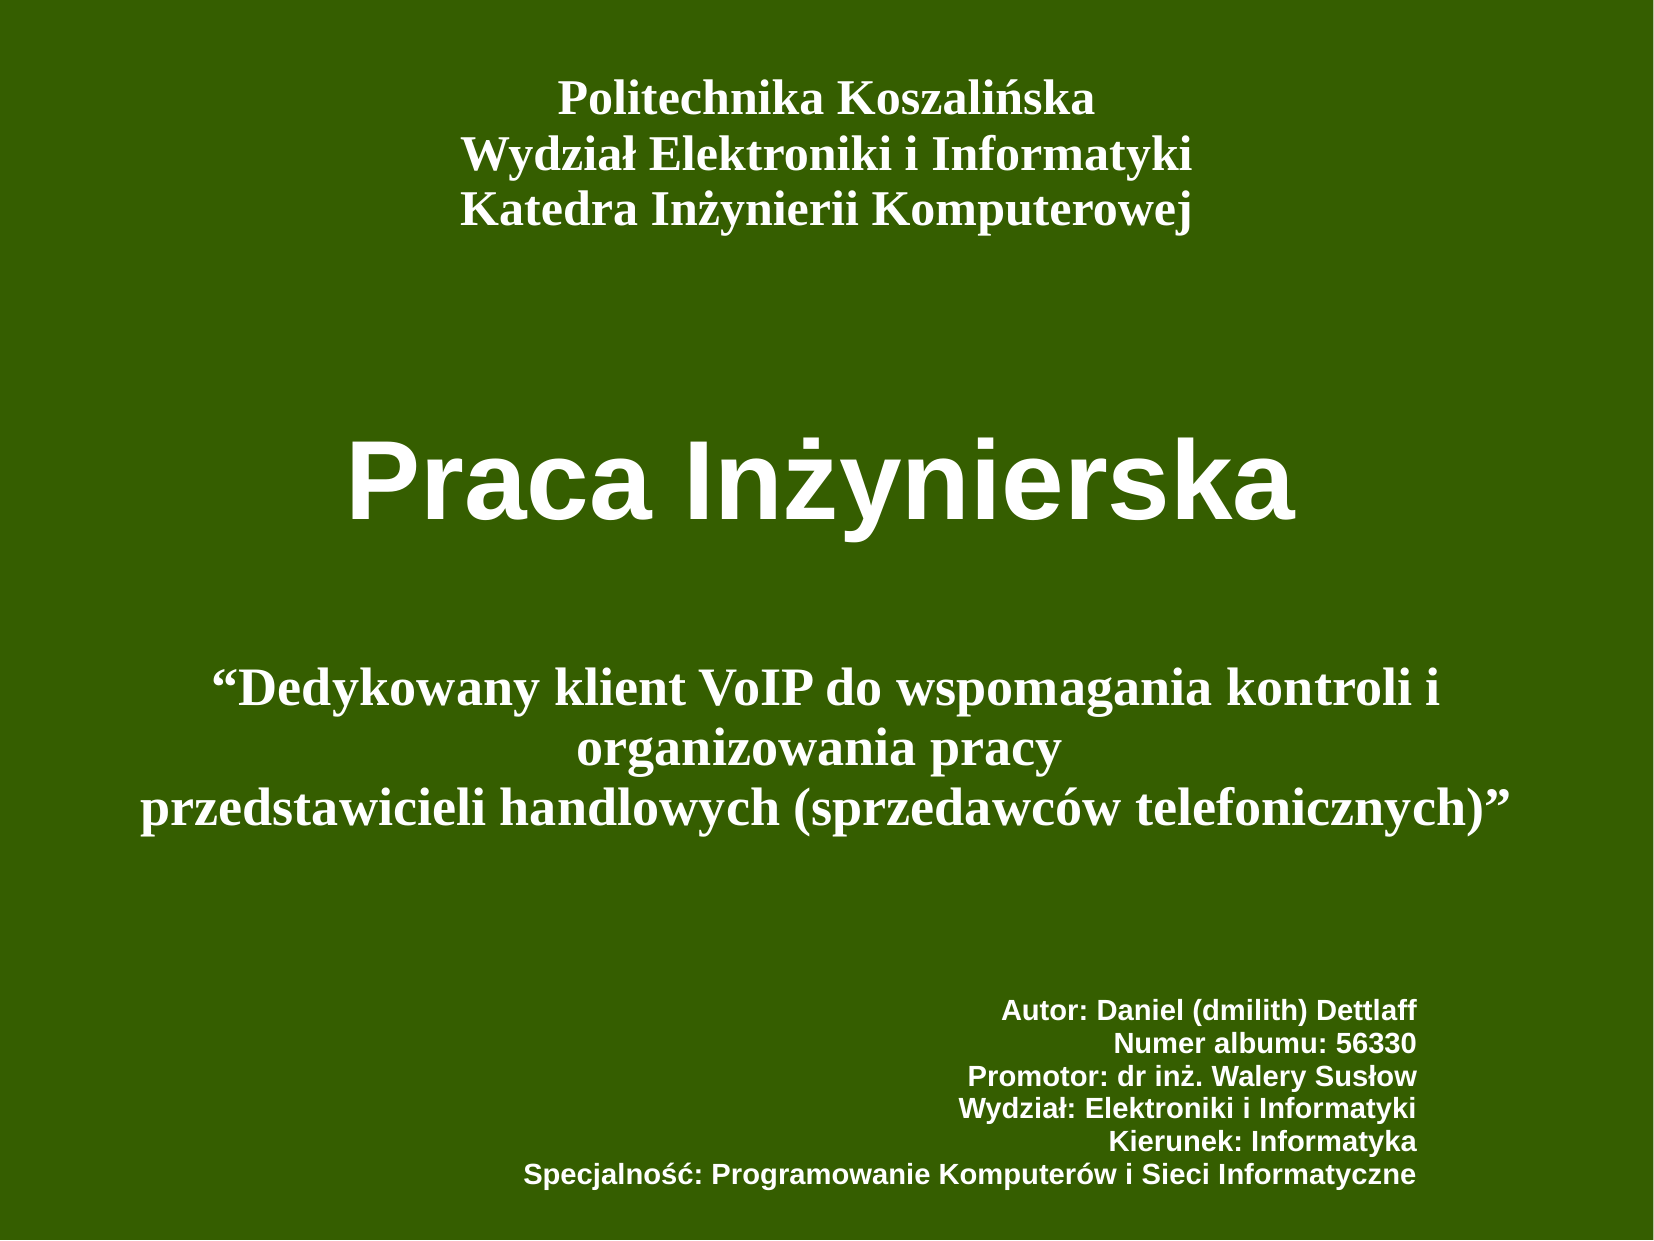

# Politechnika Koszalińska Wydział Elektroniki i Informatyki Katedra Inżynierii Komputerowej
Praca Inżynierska
“Dedykowany klient VoIP do wspomagania kontroli i organizowania pracy
przedstawicieli handlowych (sprzedawców telefonicznych)”
Autor: Daniel (dmilith) Dettlaff
Numer albumu: 56330
Promotor: dr inż. Walery Susłow
Wydział: Elektroniki i Informatyki
Kierunek: Informatyka
Specjalność: Programowanie Komputerów i Sieci Informatyczne